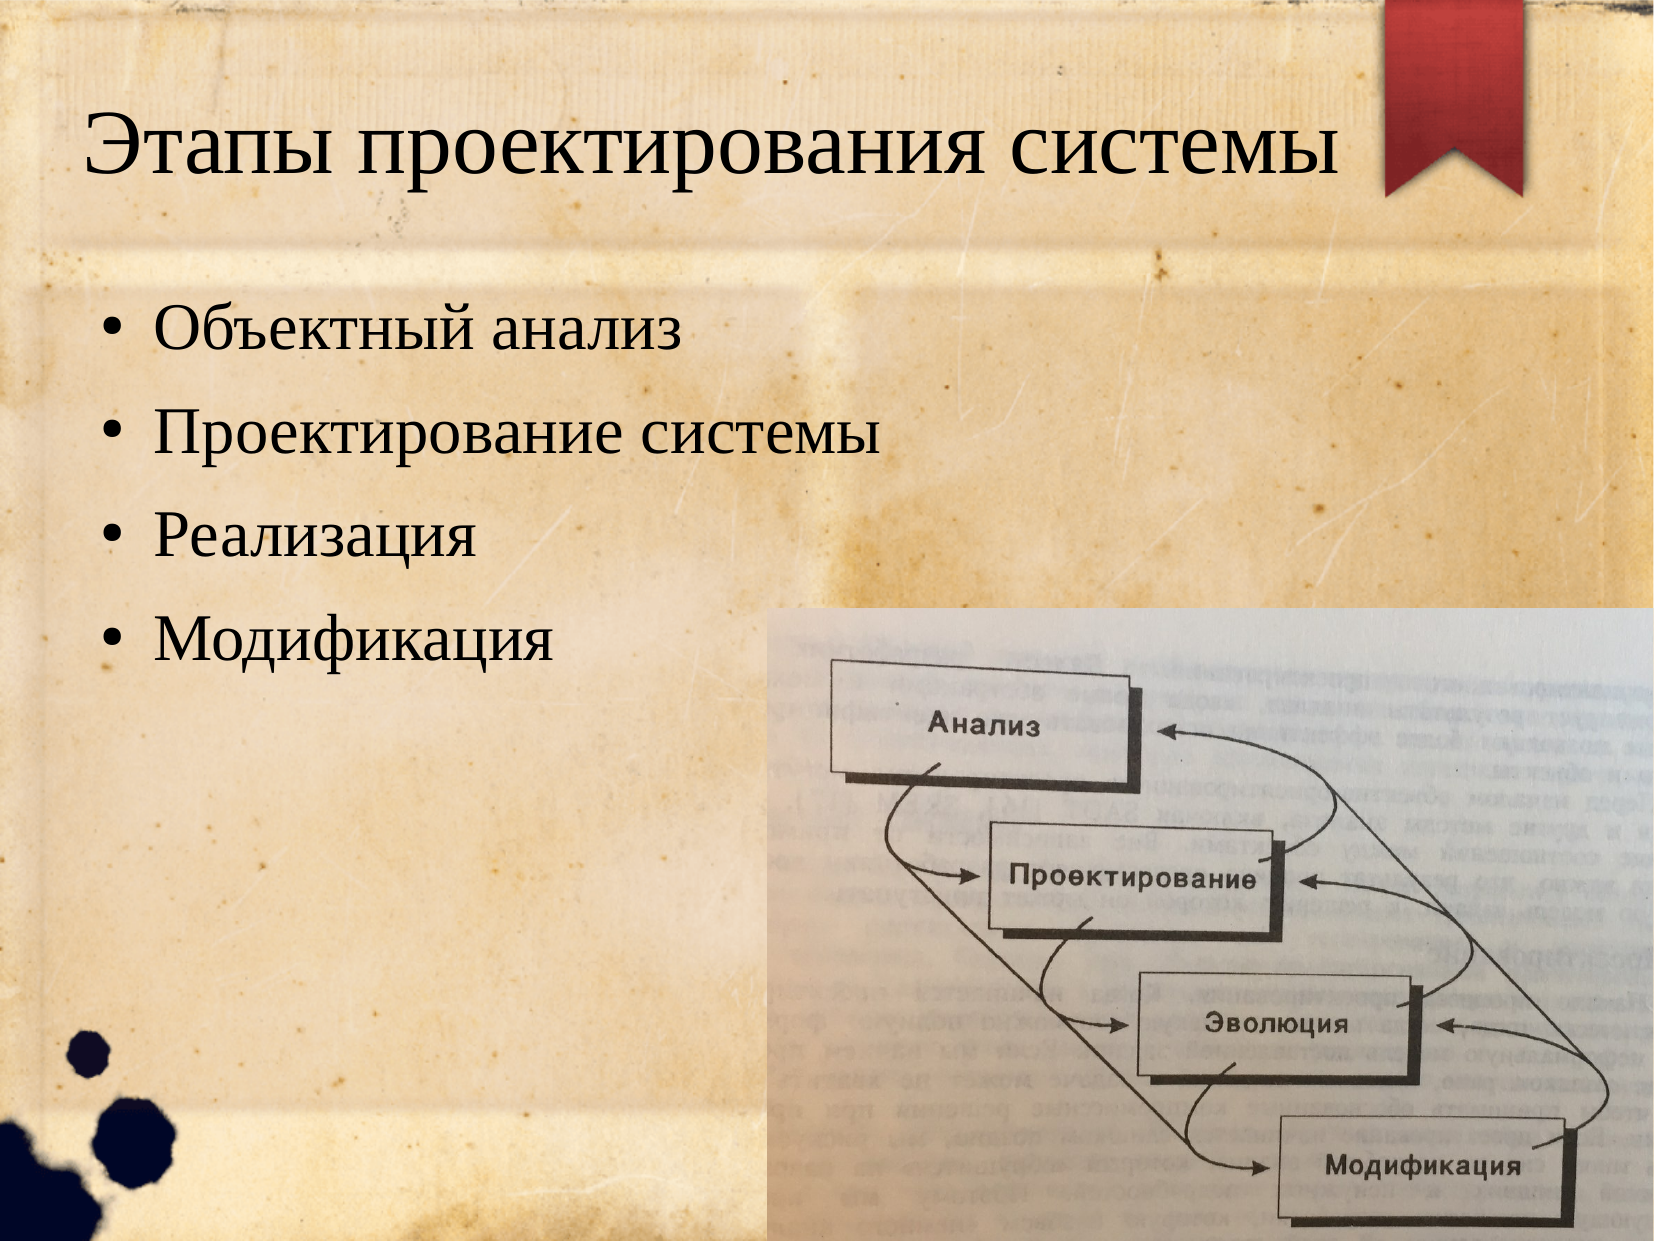

# Этапы проектирования системы
Объектный анализ
Проектирование системы
Реализация
Модификация